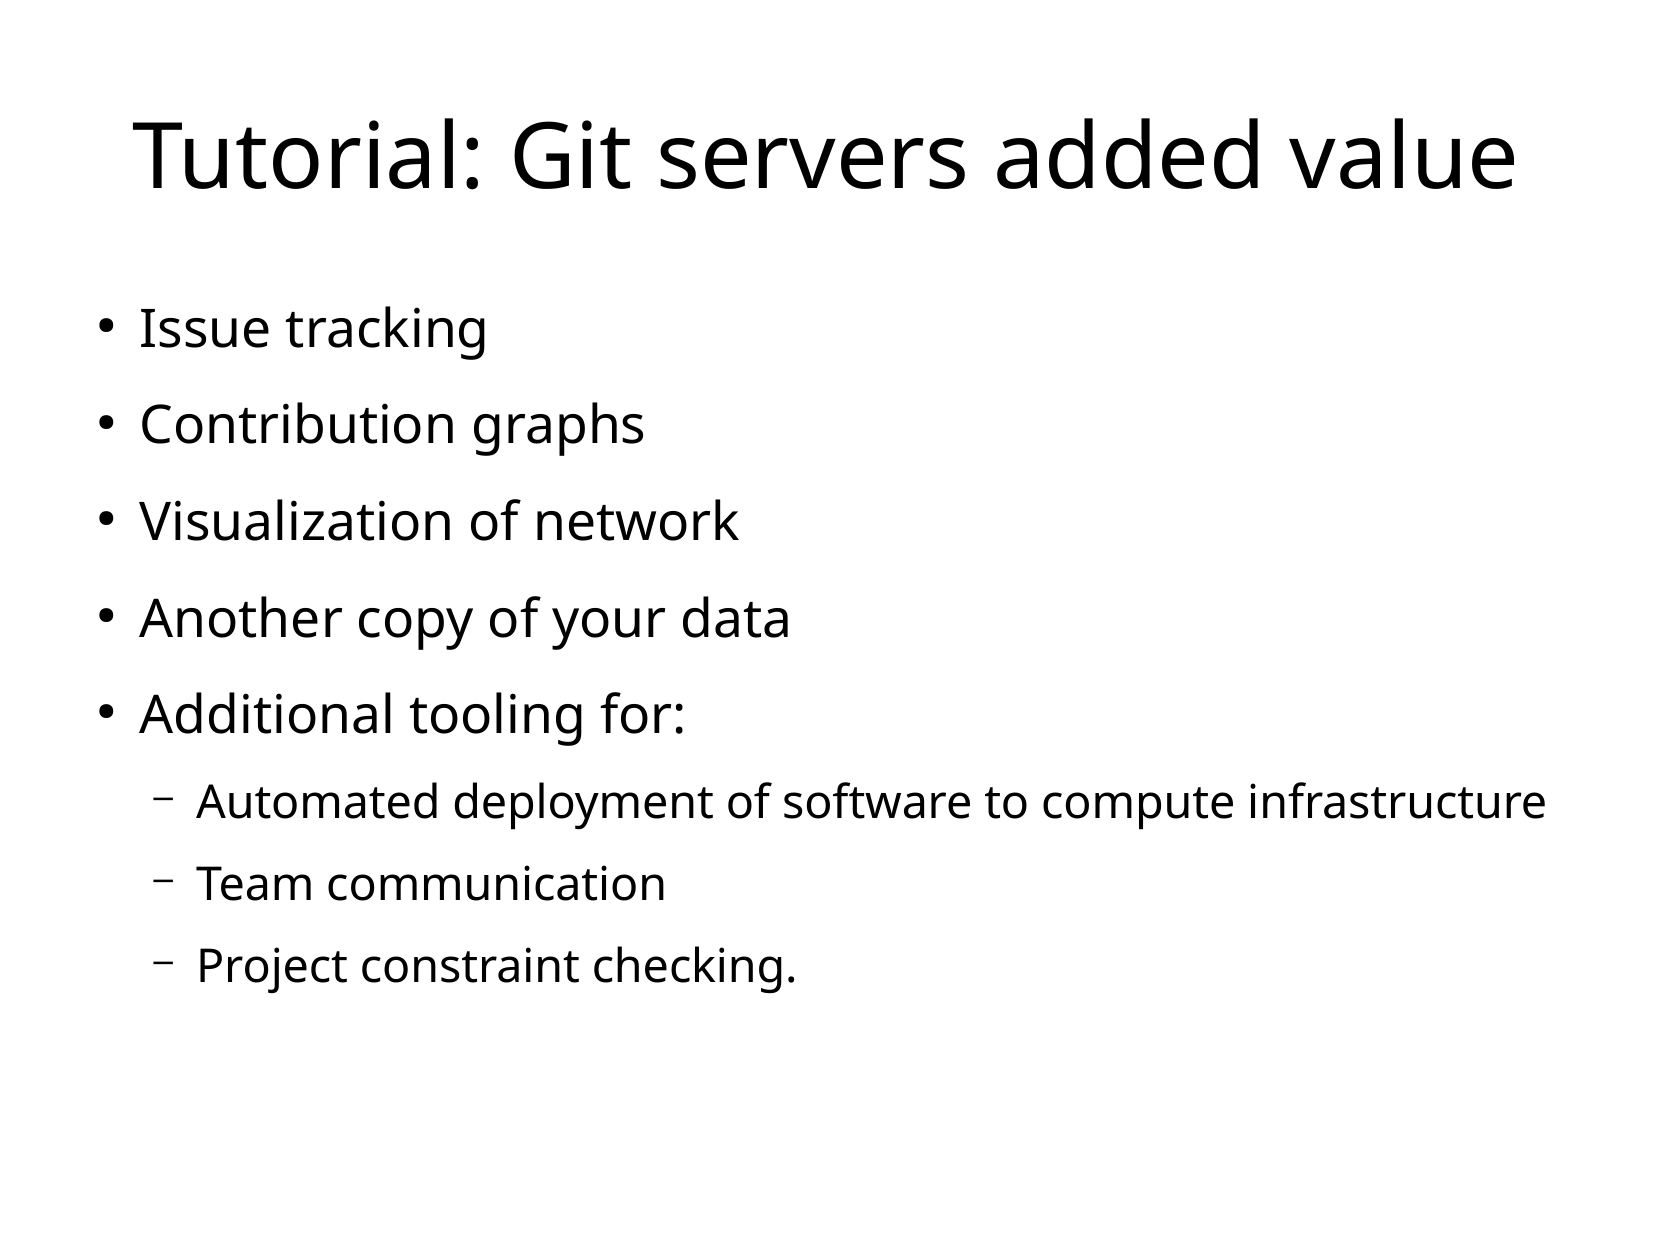

# Tutorial: Git servers added value
Issue tracking
Contribution graphs
Visualization of network
Another copy of your data
Additional tooling for:
Automated deployment of software to compute infrastructure
Team communication
Project constraint checking.